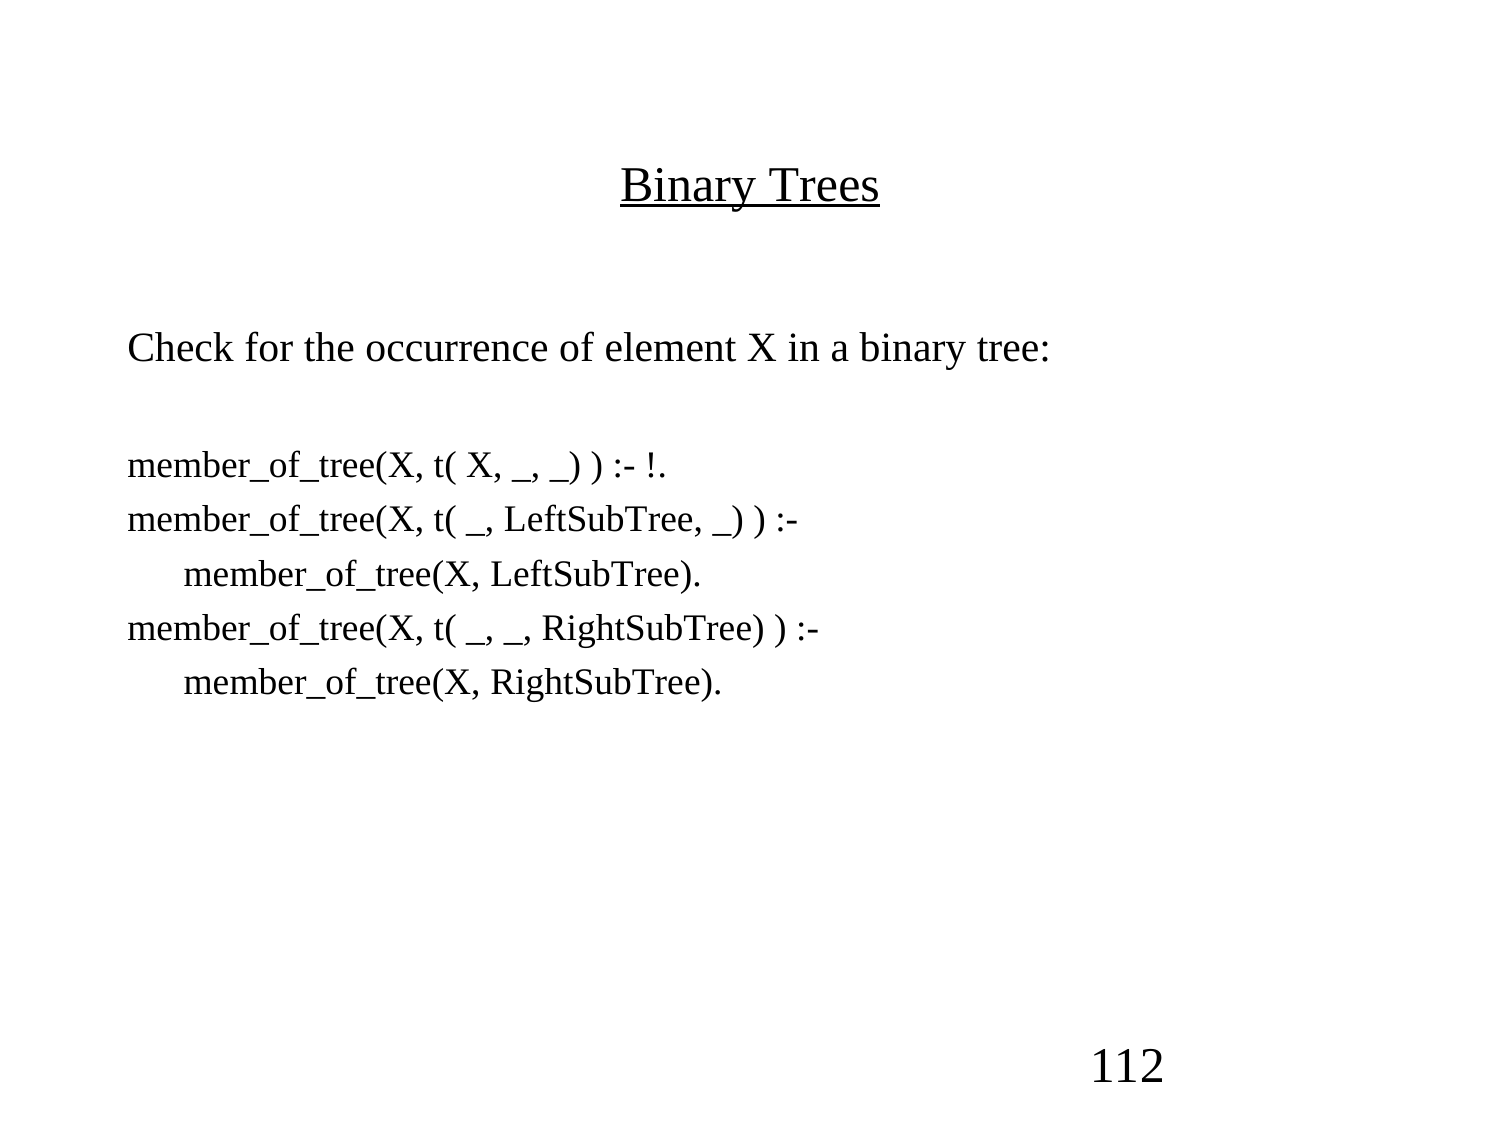

# Binary Trees
Check for the occurrence of element X in a binary tree:
member_of_tree(X, t( X, _, _) ) :- !.
member_of_tree(X, t( _, LeftSubTree, _) ) :-
	member_of_tree(X, LeftSubTree).
member_of_tree(X, t( _, _, RightSubTree) ) :-
	member_of_tree(X, RightSubTree).
112